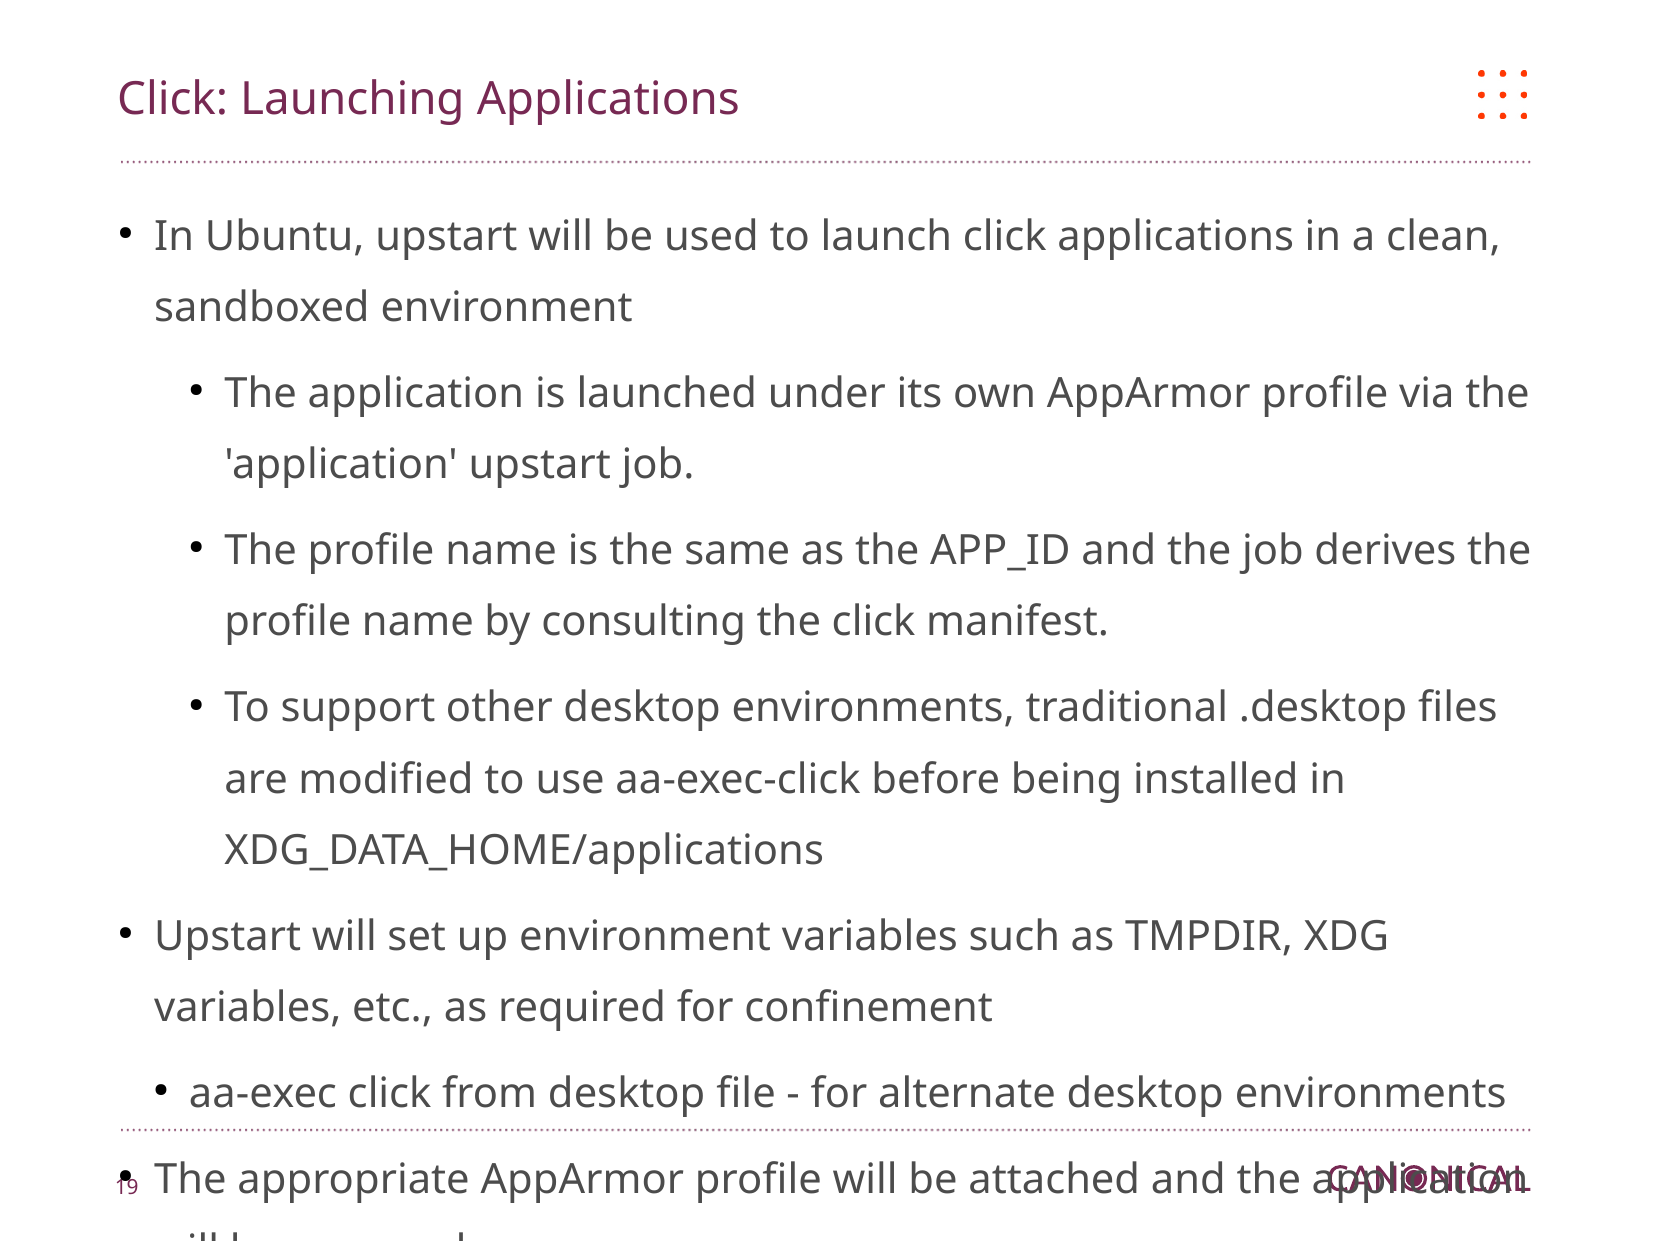

# Click: Launching Applications
In Ubuntu, upstart will be used to launch click applications in a clean, sandboxed environment
The application is launched under its own AppArmor profile via the 'application' upstart job.
The profile name is the same as the APP_ID and the job derives the profile name by consulting the click manifest.
To support other desktop environments, traditional .desktop files are modified to use aa-exec-click before being installed in XDG_DATA_HOME/applications
Upstart will set up environment variables such as TMPDIR, XDG variables, etc., as required for confinement
aa-exec click from desktop file - for alternate desktop environments
The appropriate AppArmor profile will be attached and the application will be spawned